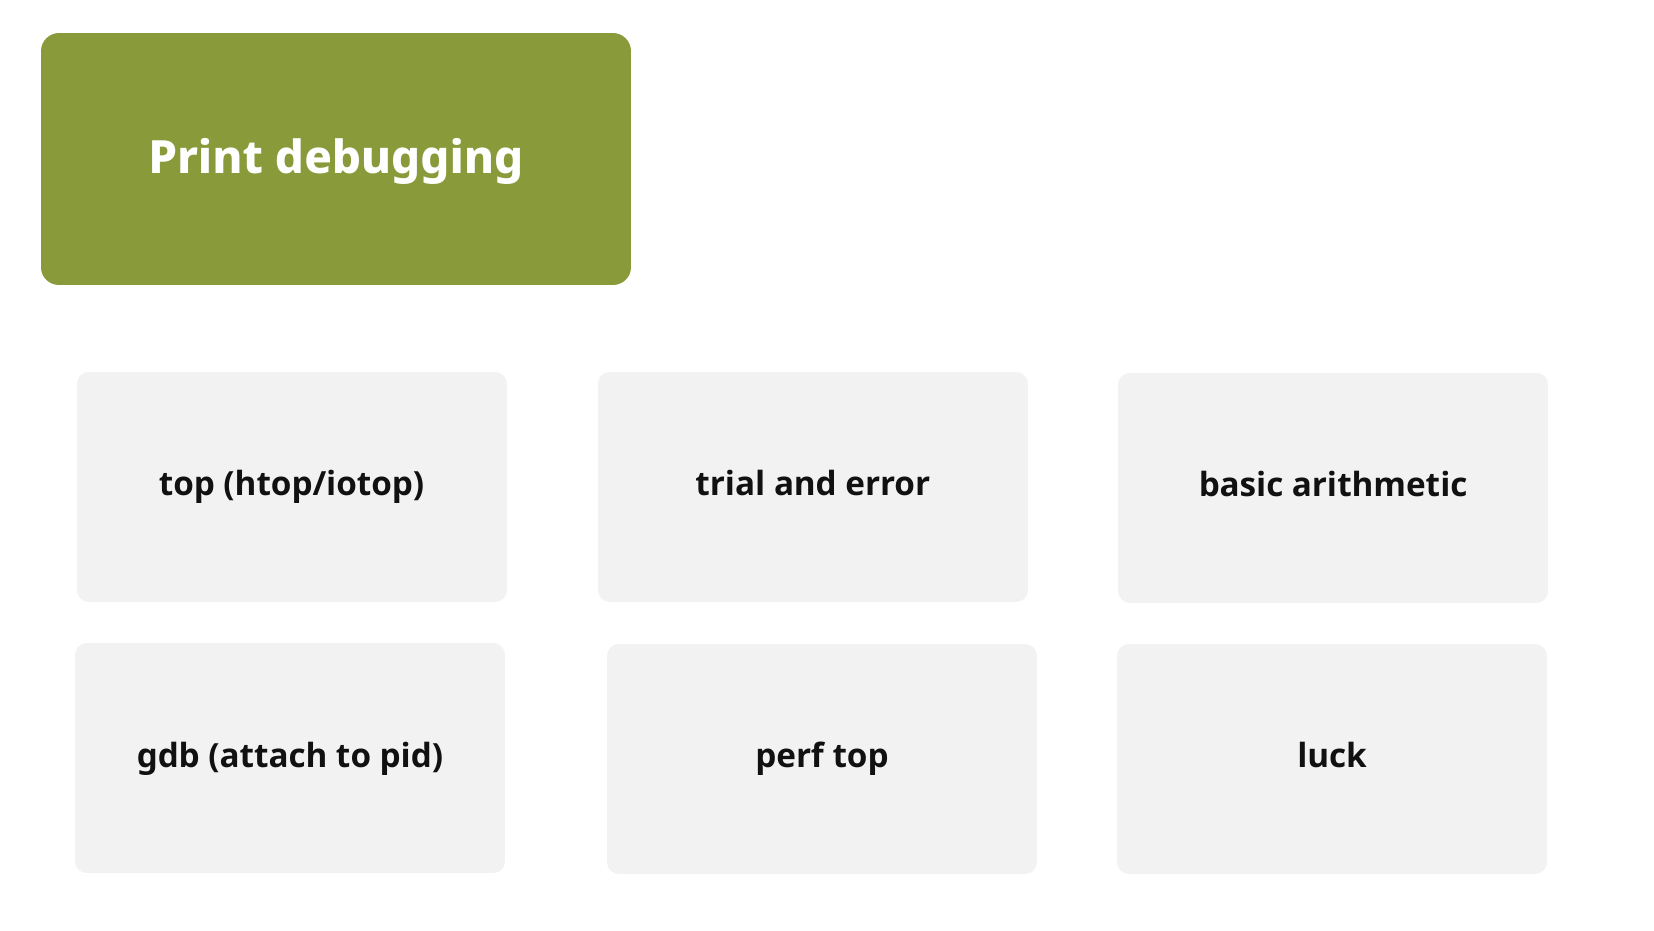

Print debugging
top (htop/iotop)
trial and error
basic arithmetic
gdb (attach to pid)
perf top
luck